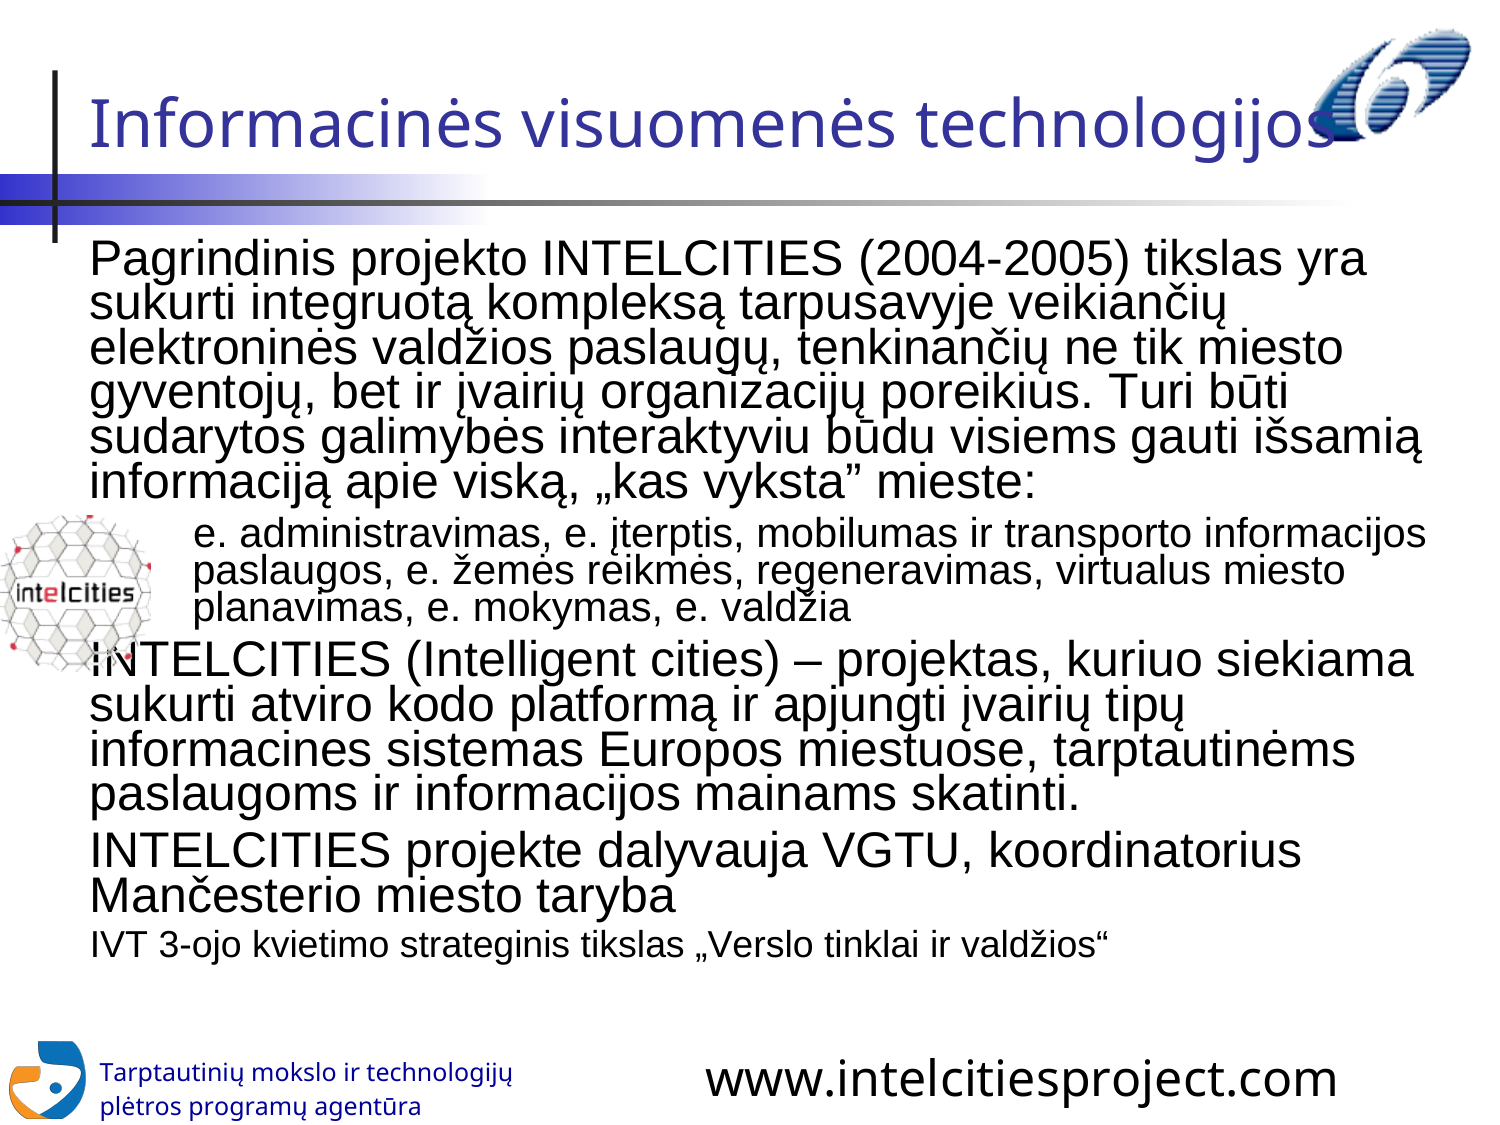

# Informacinės visuomenės technologijos
Pagrindinis projekto INTELCITIES (2004-2005) tikslas yra sukurti integruotą kompleksą tarpusavyje veikiančių elektroninės valdžios paslaugų, tenkinančių ne tik miesto gyventojų, bet ir įvairių organizacijų poreikius. Turi būti sudarytos galimybės interaktyviu būdu visiems gauti išsamią informaciją apie viską, „kas vyksta” mieste:
e. administravimas, e. įterptis, mobilumas ir transporto informacijos paslaugos, e. žemės reikmės, regeneravimas, virtualus miesto planavimas, e. mokymas, e. valdžia
INTELCITIES (Intelligent cities) – projektas, kuriuo siekiama sukurti atviro kodo platformą ir apjungti įvairių tipų informacines sistemas Europos miestuose, tarptautinėms paslaugoms ir informacijos mainams skatinti.
INTELCITIES projekte dalyvauja VGTU, koordinatorius Mančesterio miesto taryba
IVT 3-ojo kvietimo strateginis tikslas „Verslo tinklai ir valdžios“
www.intelcitiesproject.com